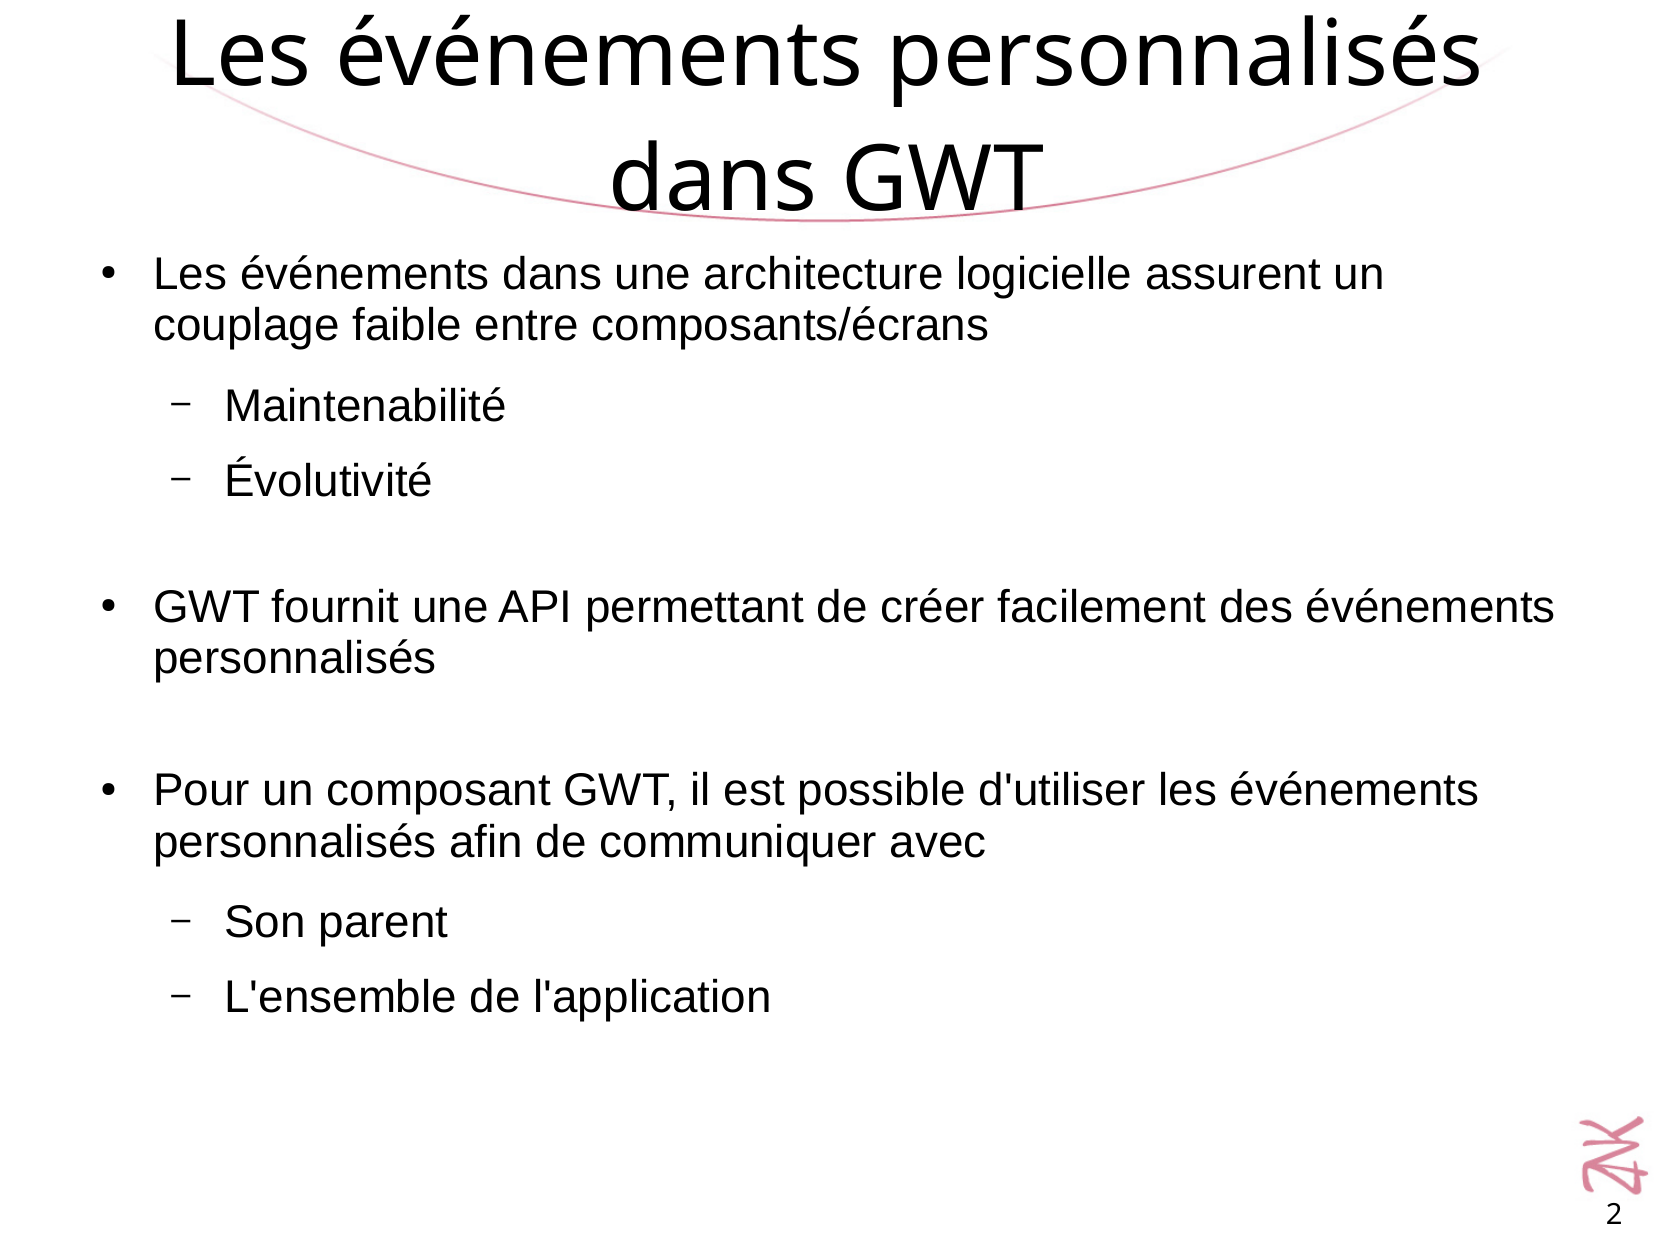

# Les événements personnalisés dans GWT
Les événements dans une architecture logicielle assurent un couplage faible entre composants/écrans
Maintenabilité
Évolutivité
GWT fournit une API permettant de créer facilement des événements personnalisés
Pour un composant GWT, il est possible d'utiliser les événements personnalisés afin de communiquer avec
Son parent
L'ensemble de l'application
2